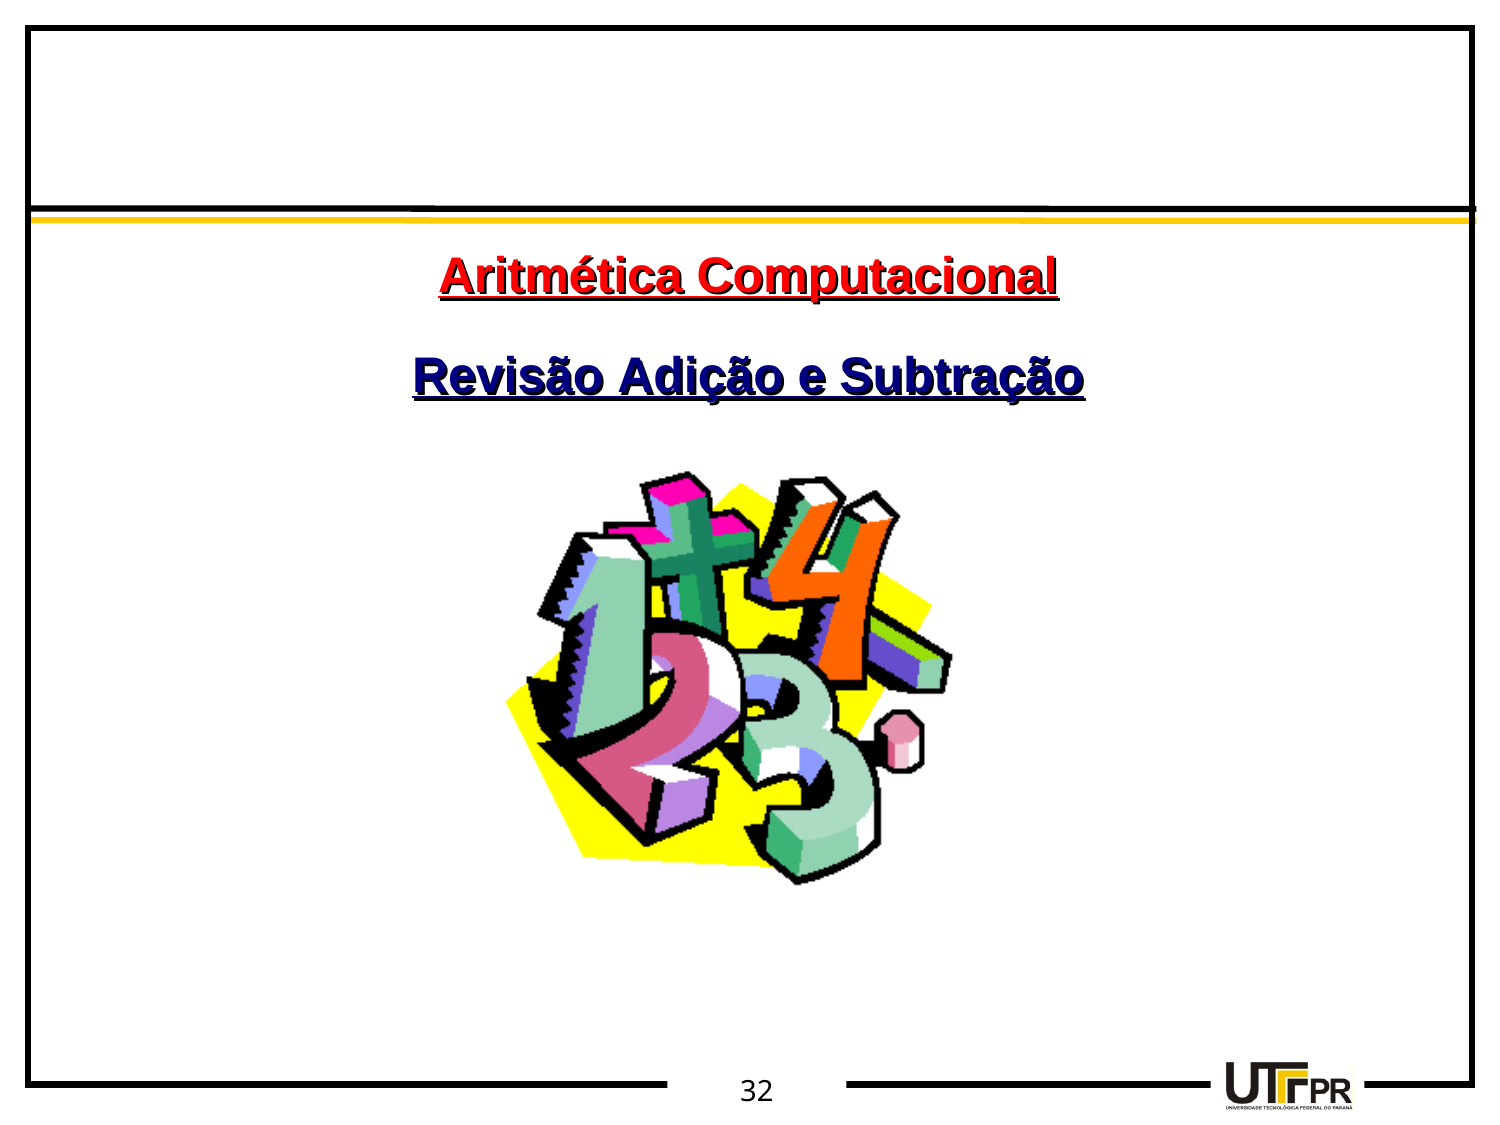

# Aritmética Computacional Revisão Adição e Subtração